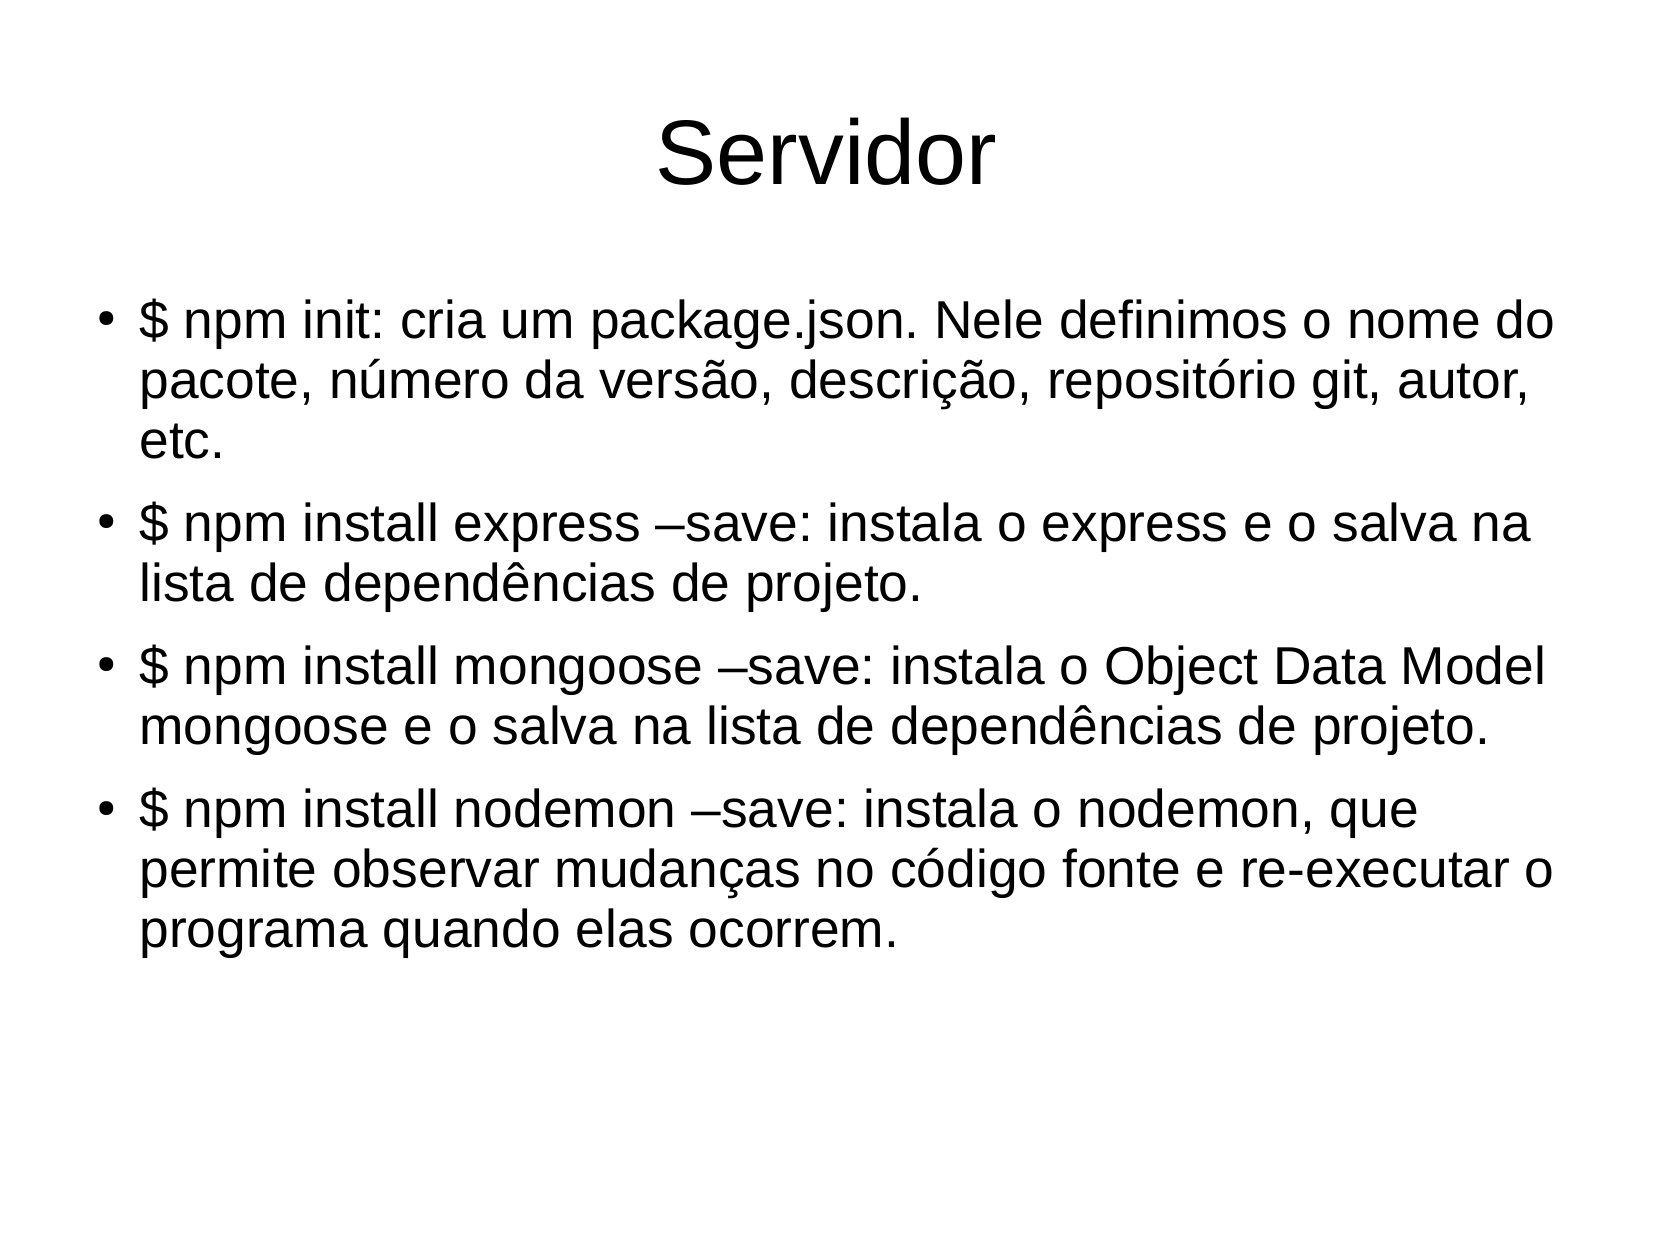

# Servidor
$ npm init: cria um package.json. Nele definimos o nome do pacote, número da versão, descrição, repositório git, autor, etc.
$ npm install express –save: instala o express e o salva na lista de dependências de projeto.
$ npm install mongoose –save: instala o Object Data Model mongoose e o salva na lista de dependências de projeto.
$ npm install nodemon –save: instala o nodemon, que permite observar mudanças no código fonte e re-executar o programa quando elas ocorrem.